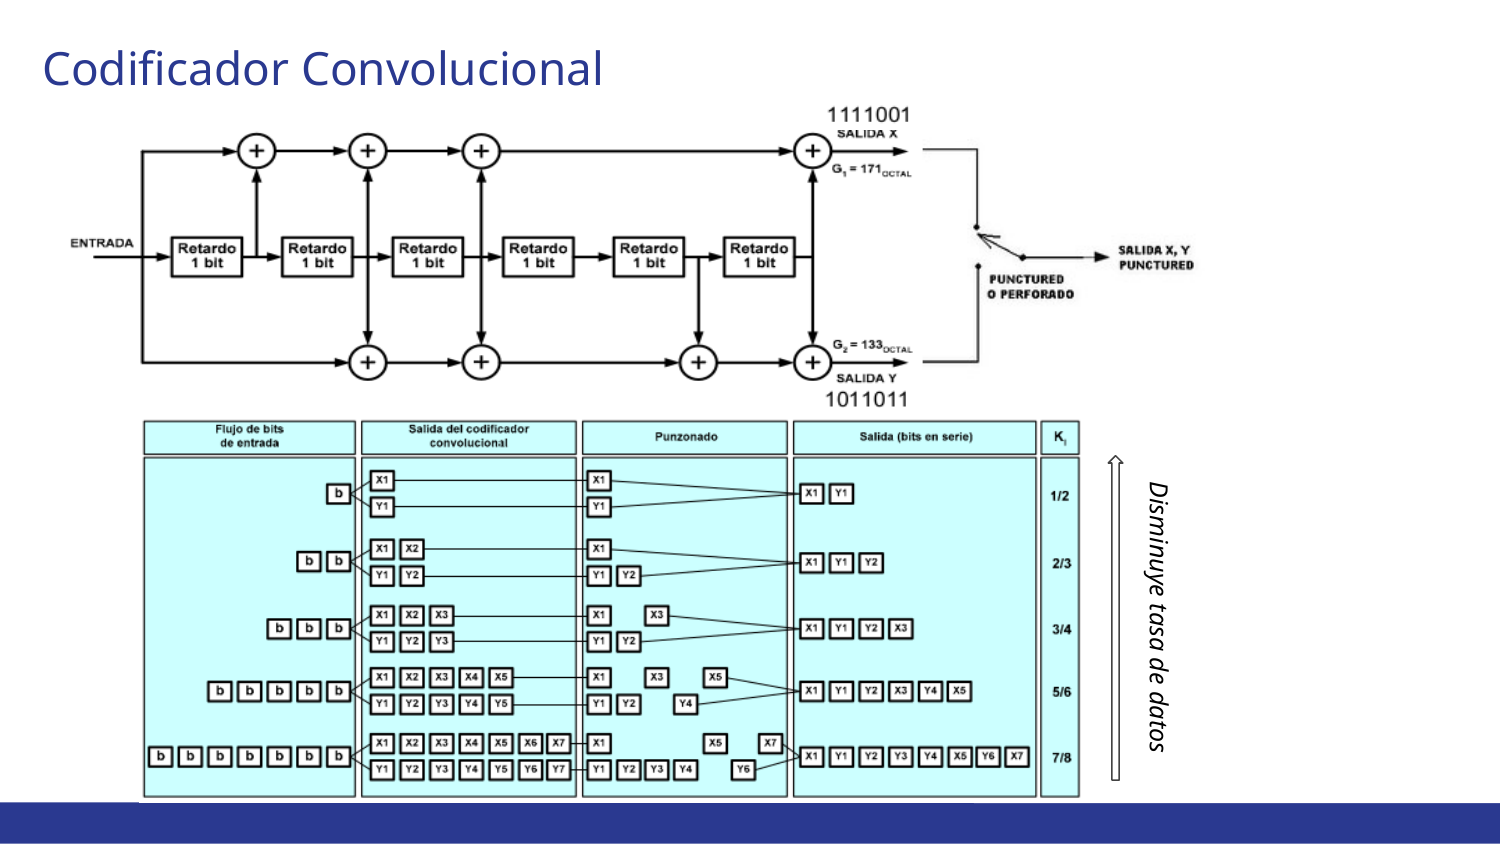

# Codificador Convolucional
Disminuye tasa de datos